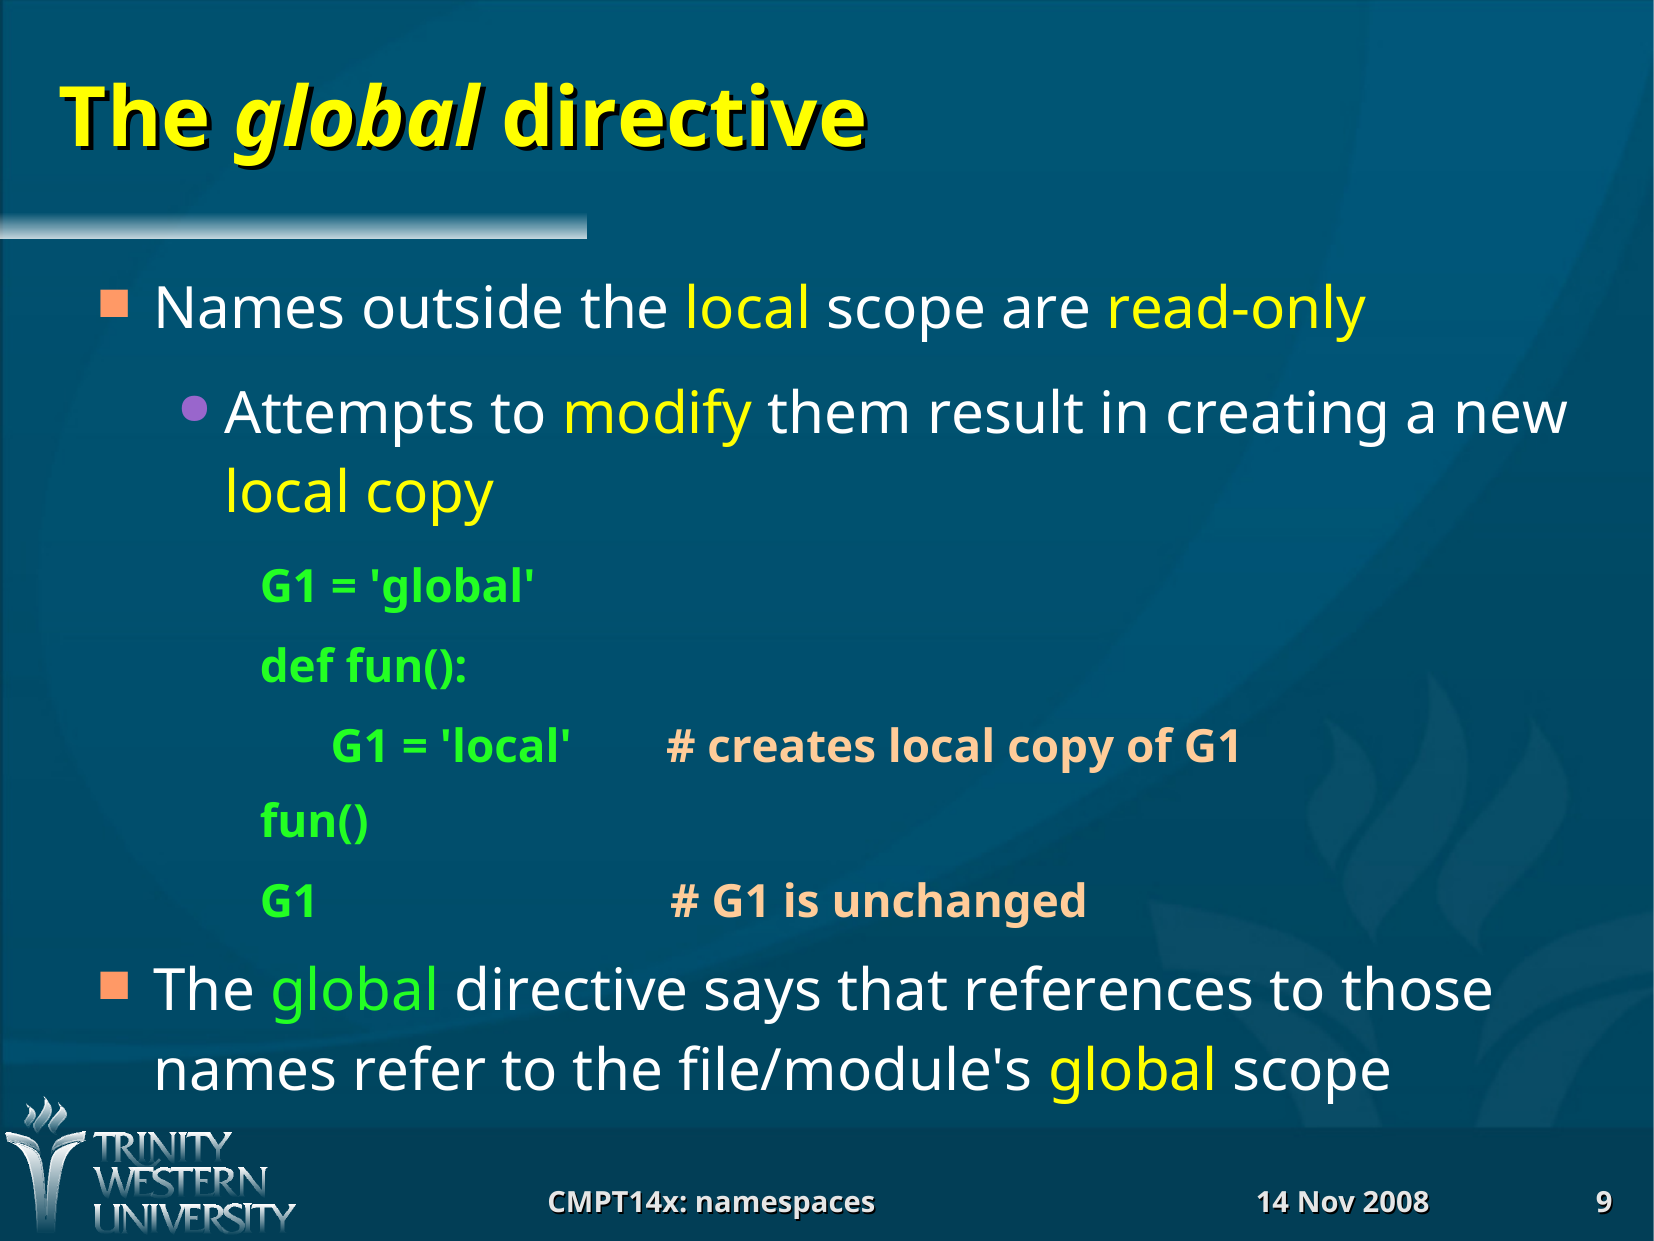

# The global directive
Names outside the local scope are read-only
Attempts to modify them result in creating a new local copy
G1 = 'global'
def fun():
G1 = 'local'		# creates local copy of G1
fun()
G1					# G1 is unchanged
The global directive says that references to those names refer to the file/module's global scope
CMPT14x: namespaces
14 Nov 2008
9